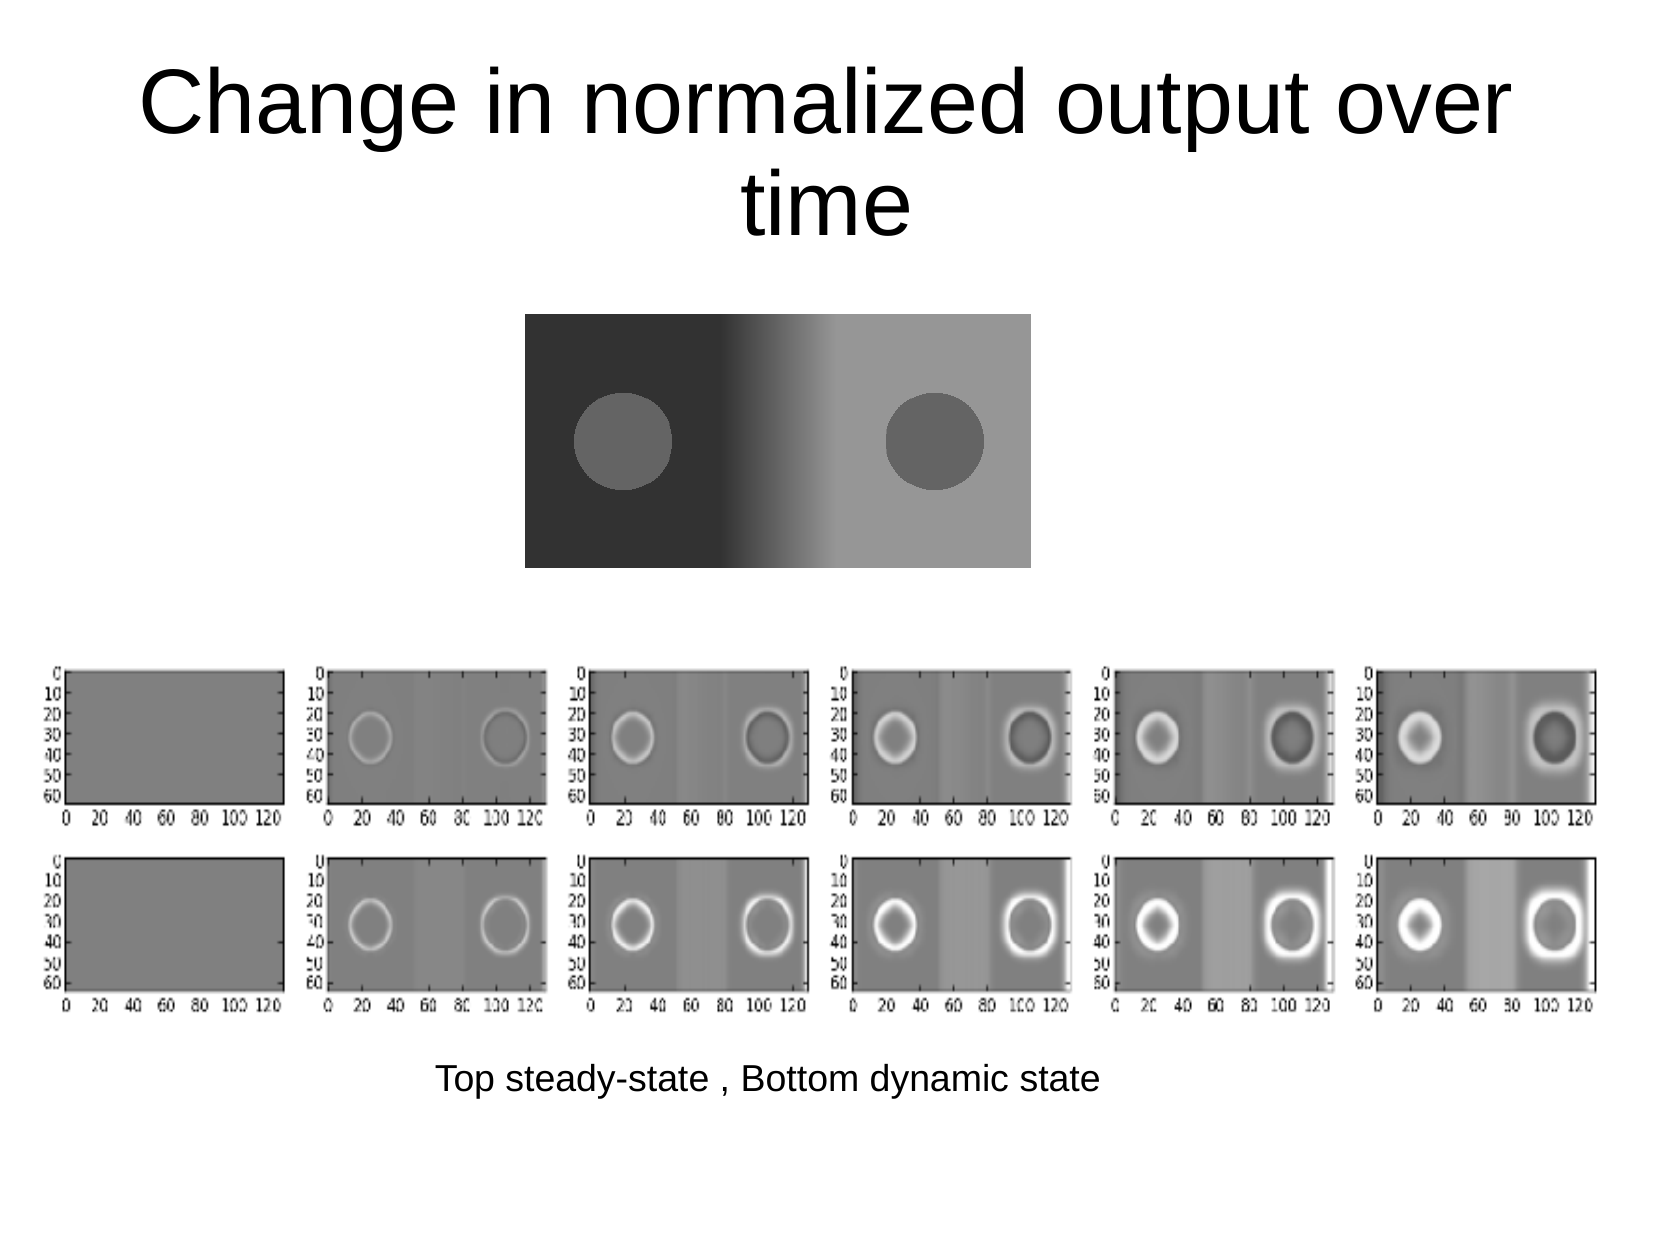

# Change in normalized output over time
Top steady-state , Bottom dynamic state